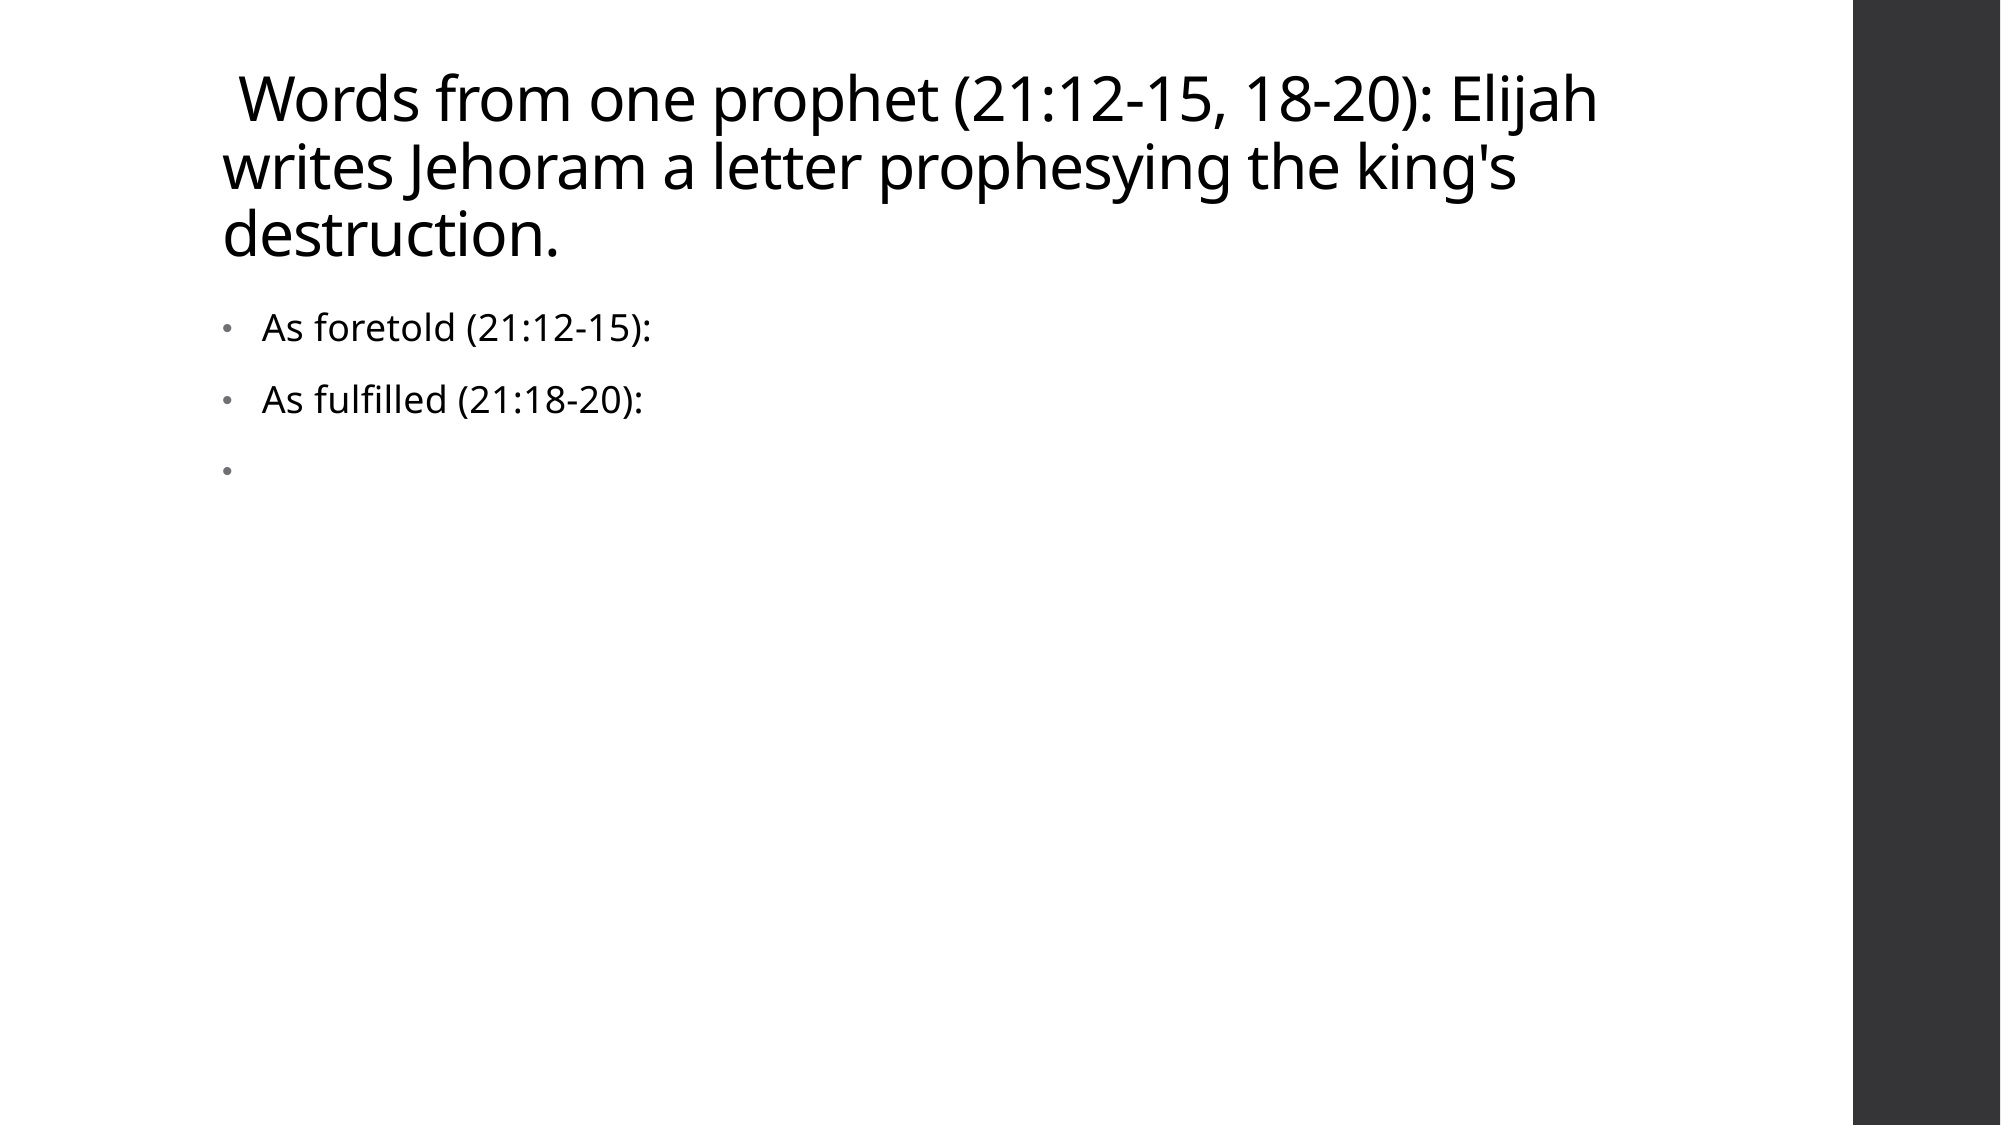

# Words from one prophet (21:12-15, 18-20): Elijah writes Jehoram a letter prophesying the king's destruction.
 As foretold (21:12-15):
 As fulfilled (21:18-20):